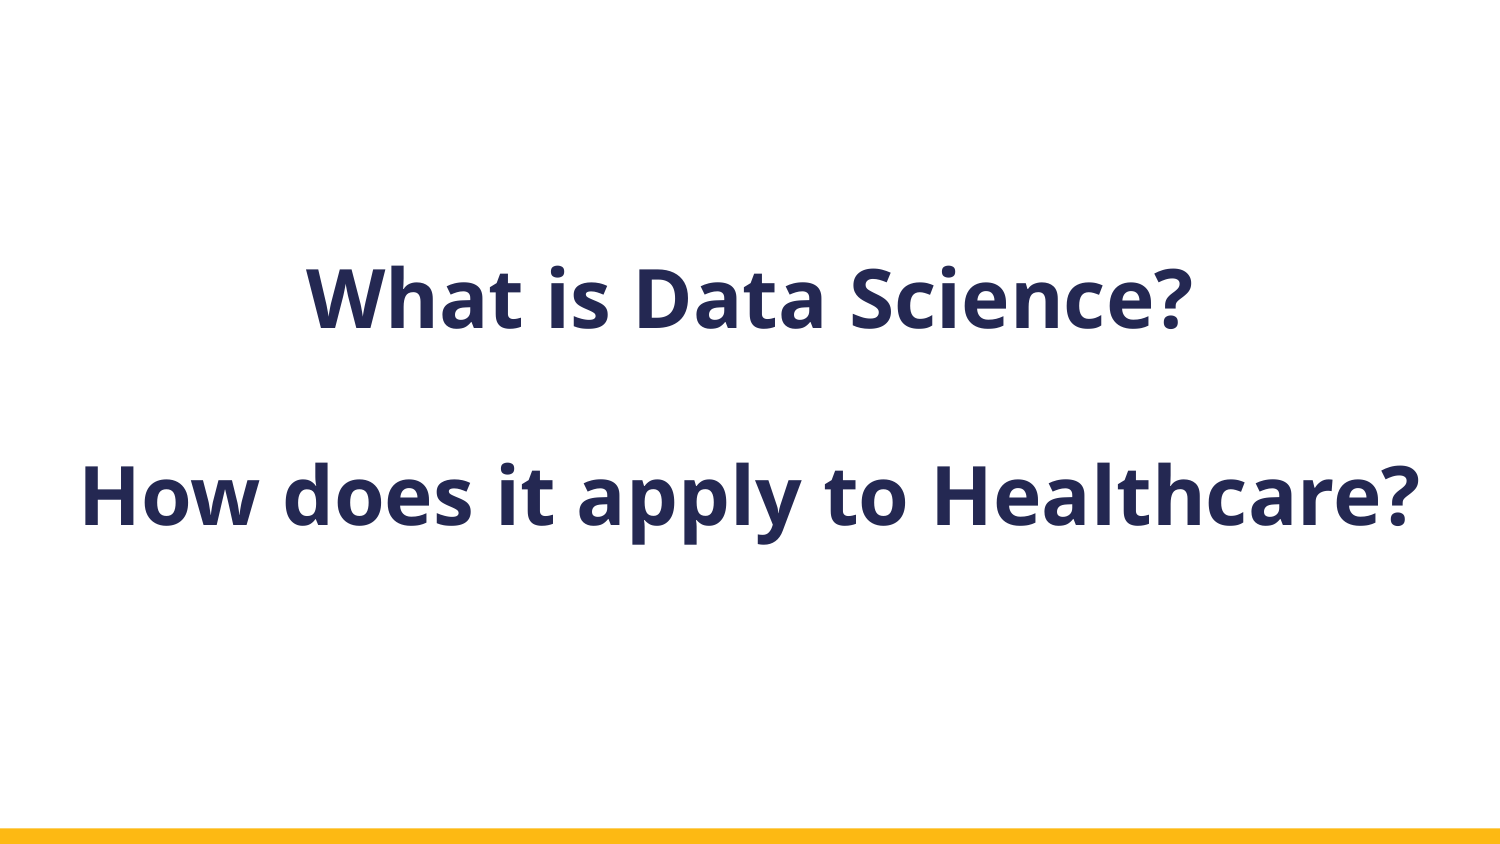

# What is Data Science? How does it apply to Healthcare?